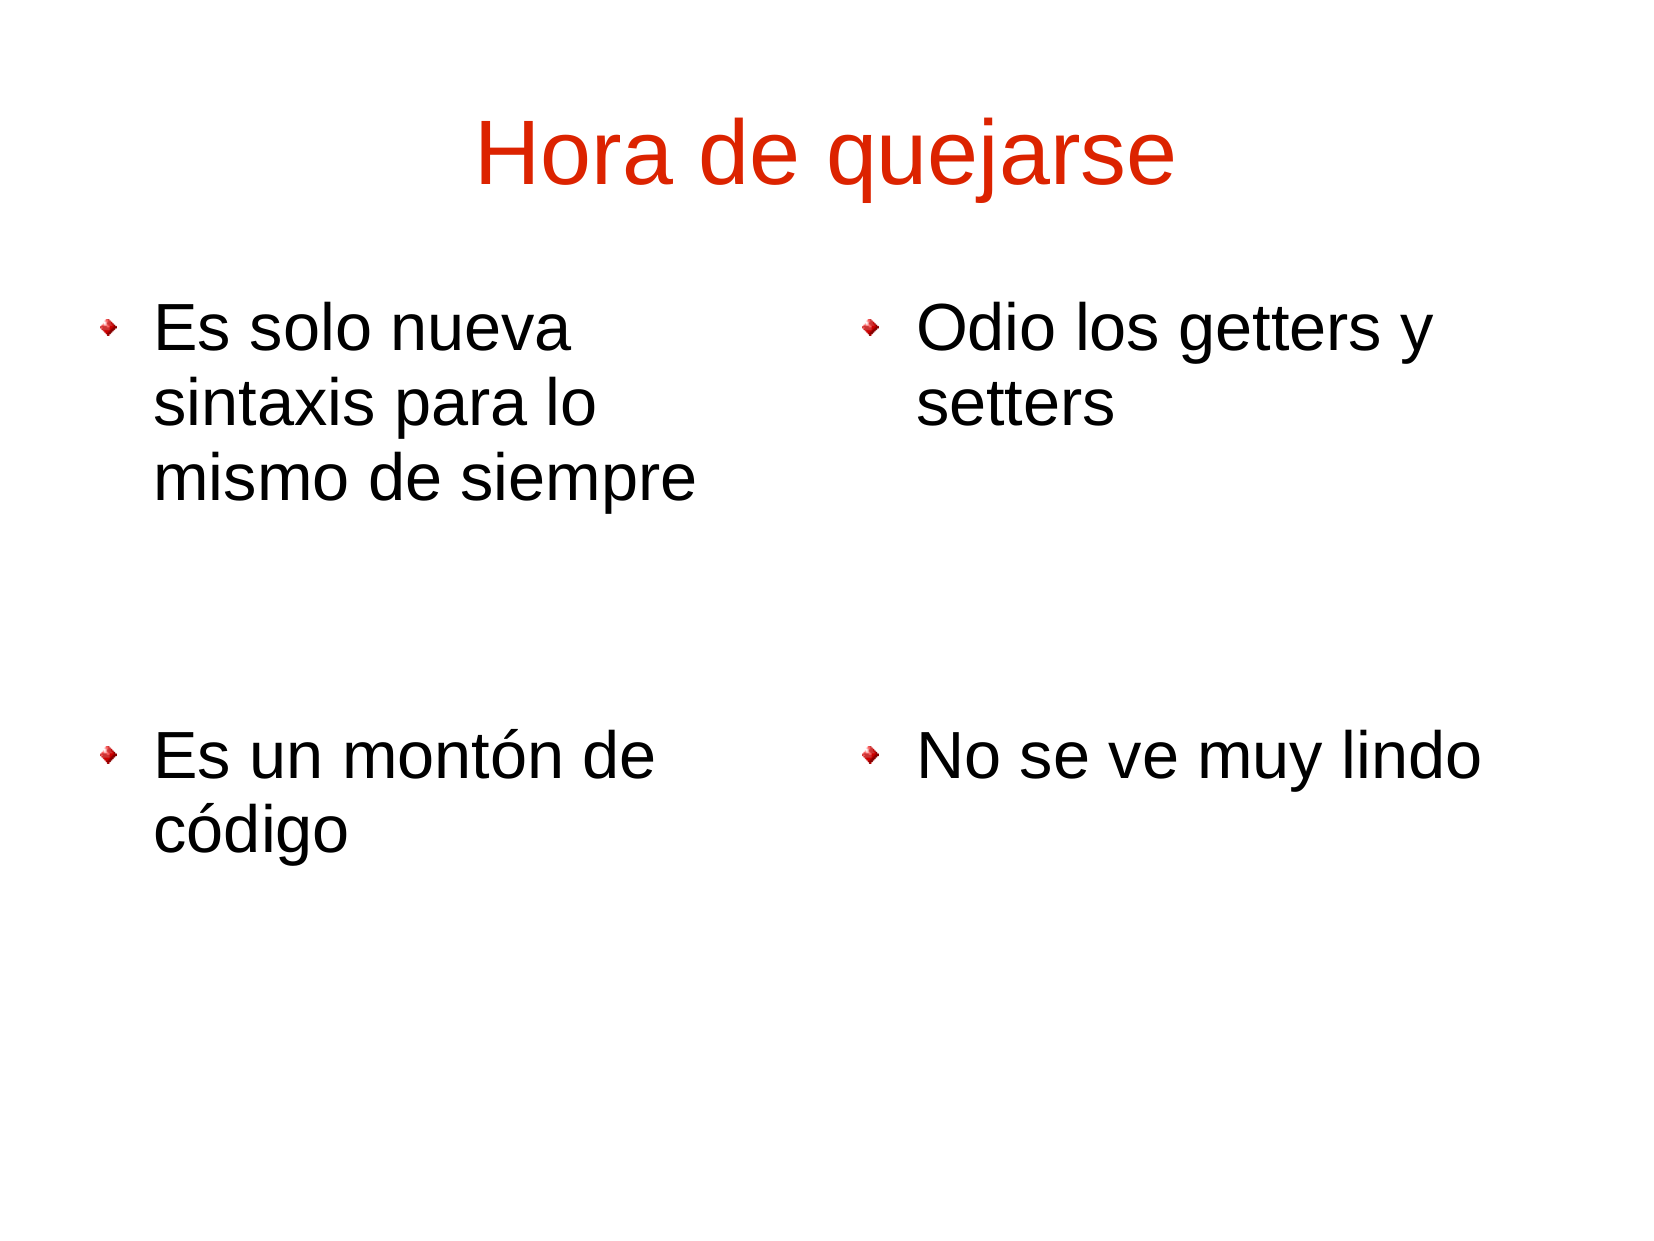

# Hora de quejarse
Es solo nueva sintaxis para lo mismo de siempre
Odio los getters y setters
Es un montón de código
No se ve muy lindo